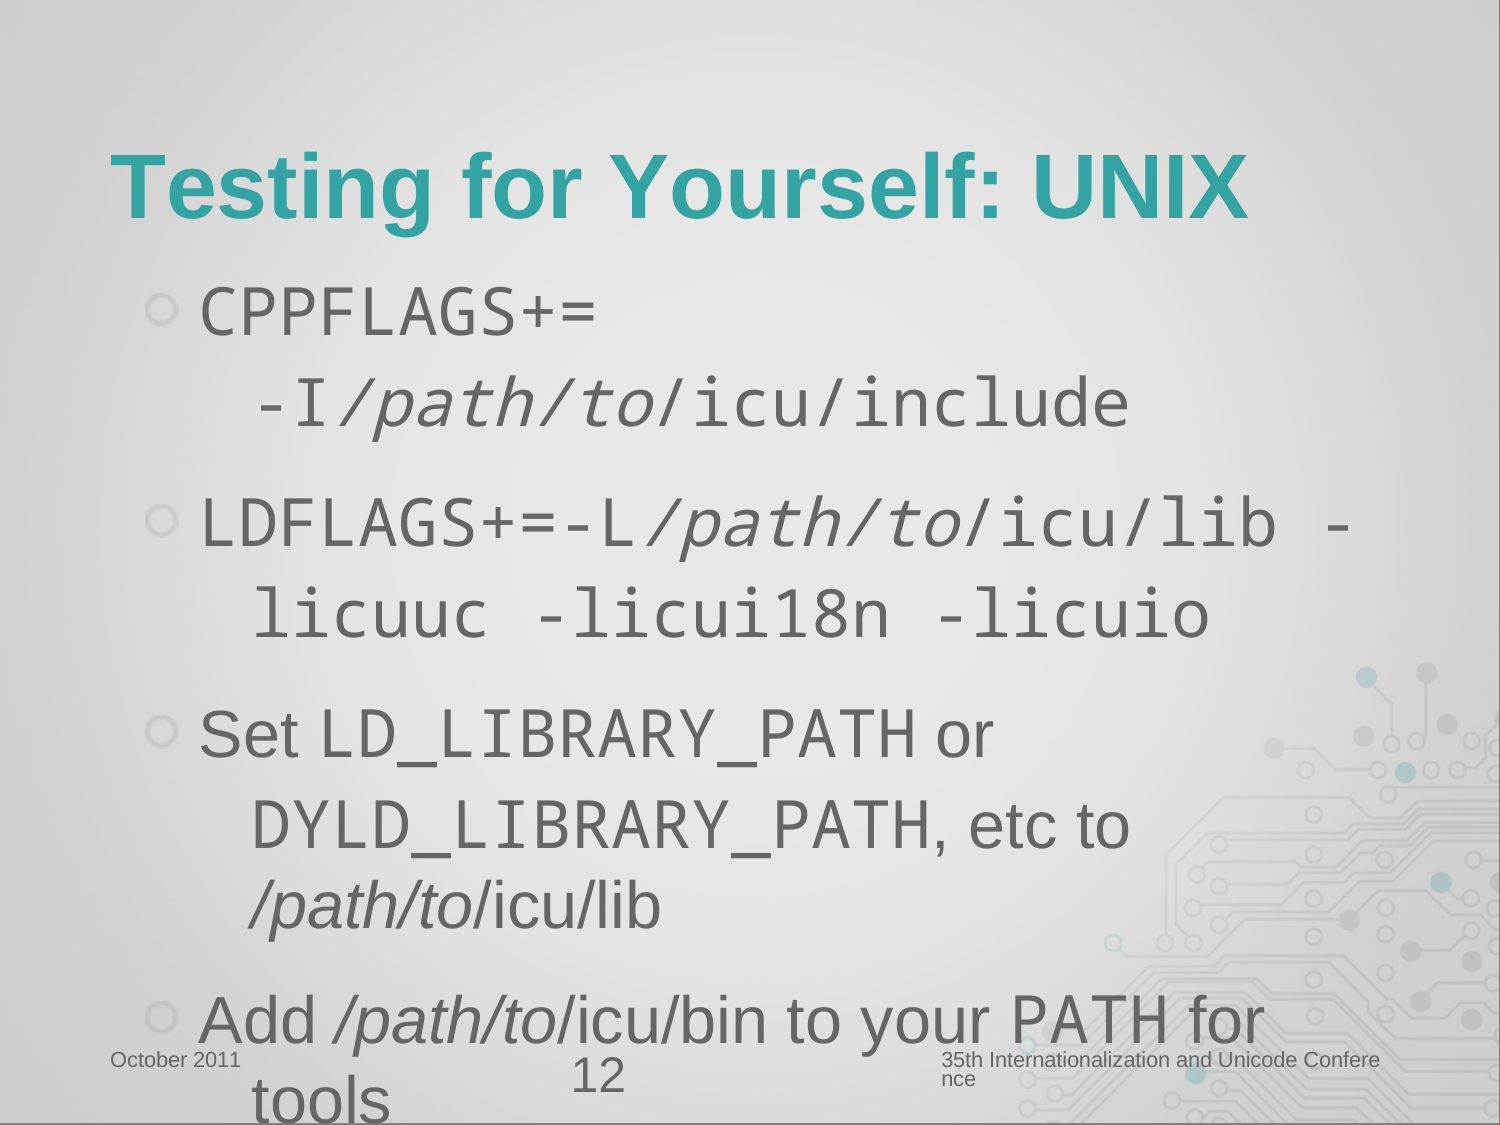

# Testing for Yourself: UNIX
CPPFLAGS+= -I/path/to/icu/include
LDFLAGS+=-L/path/to/icu/lib -licuuc -licui18n -licuio
Set LD_LIBRARY_PATH or DYLD_LIBRARY_PATH, etc to /path/to/icu/lib
Add /path/to/icu/bin to your PATH for tools
October 2011
12
35th Internationalization and Unicode Conference